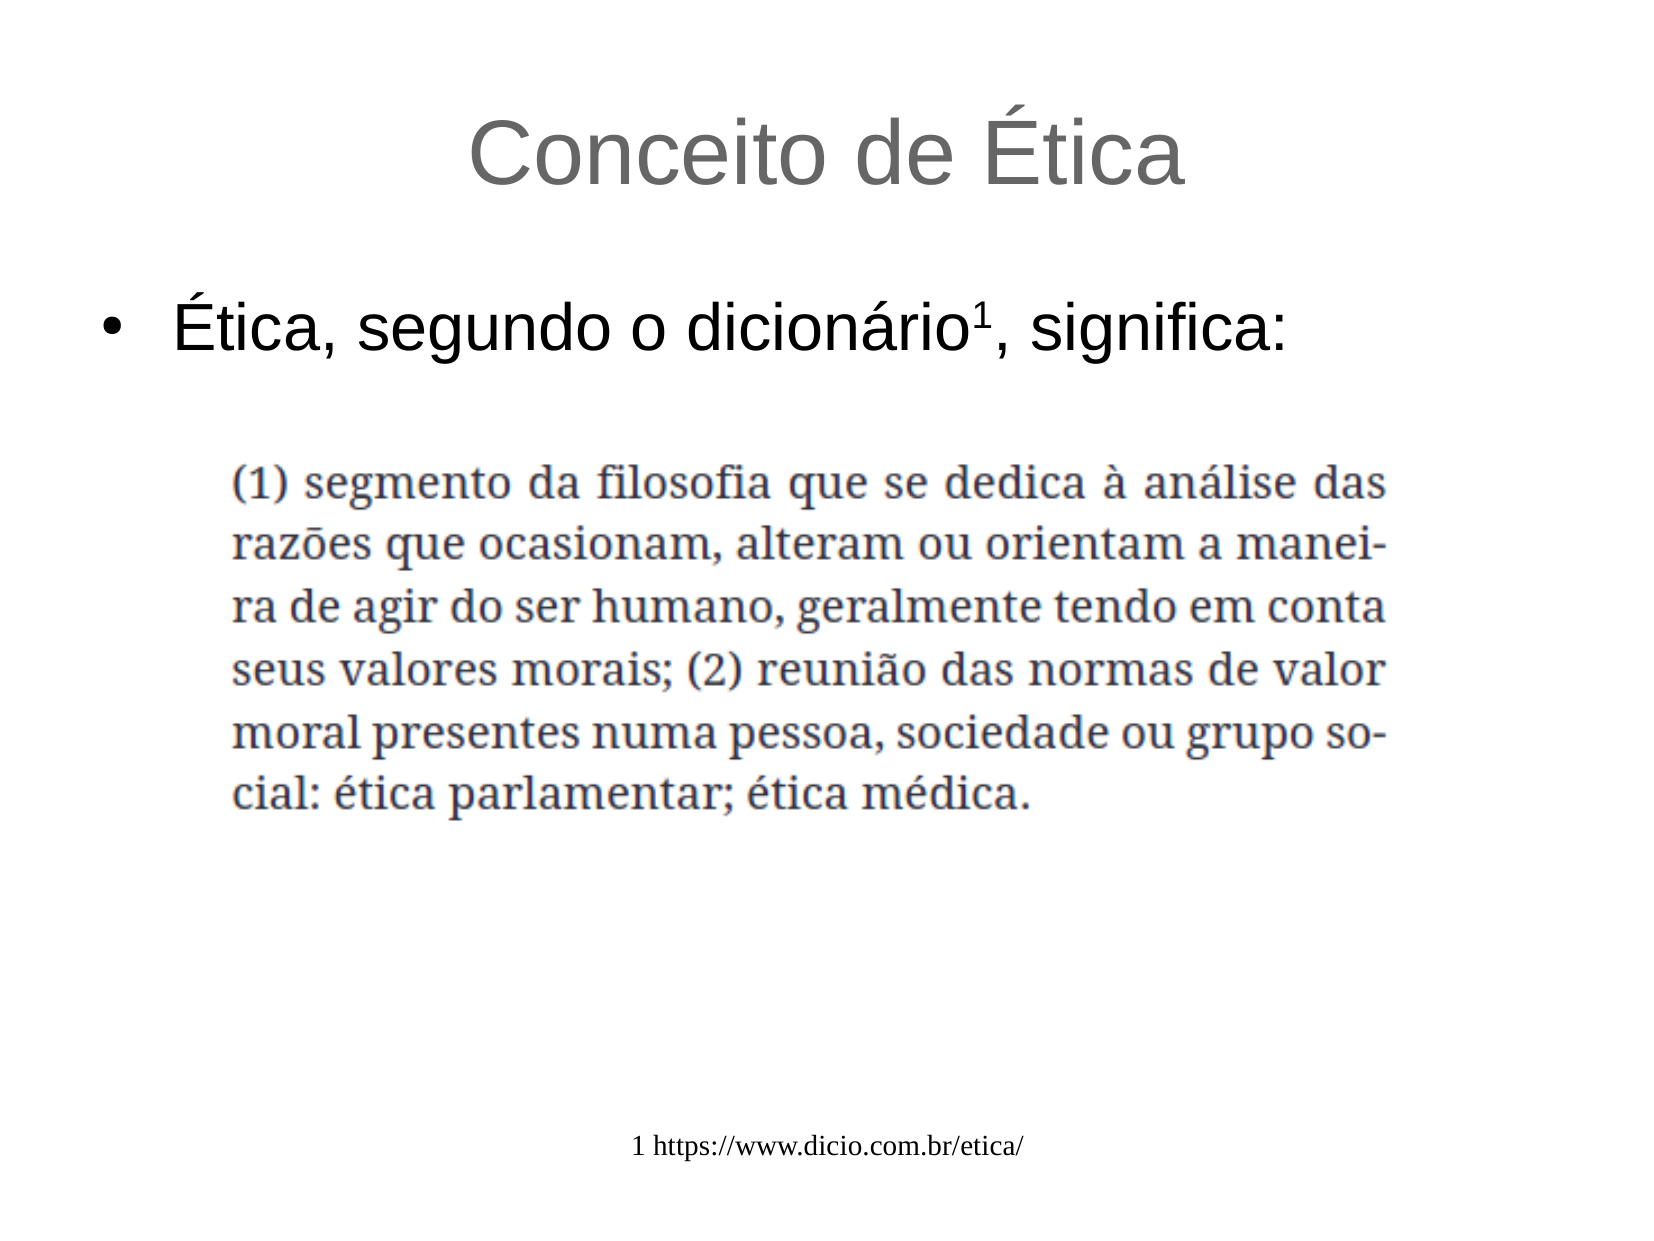

# Conceito de Ética
 Ética, segundo o dicionário1, significa:
1 https://www.dicio.com.br/etica/